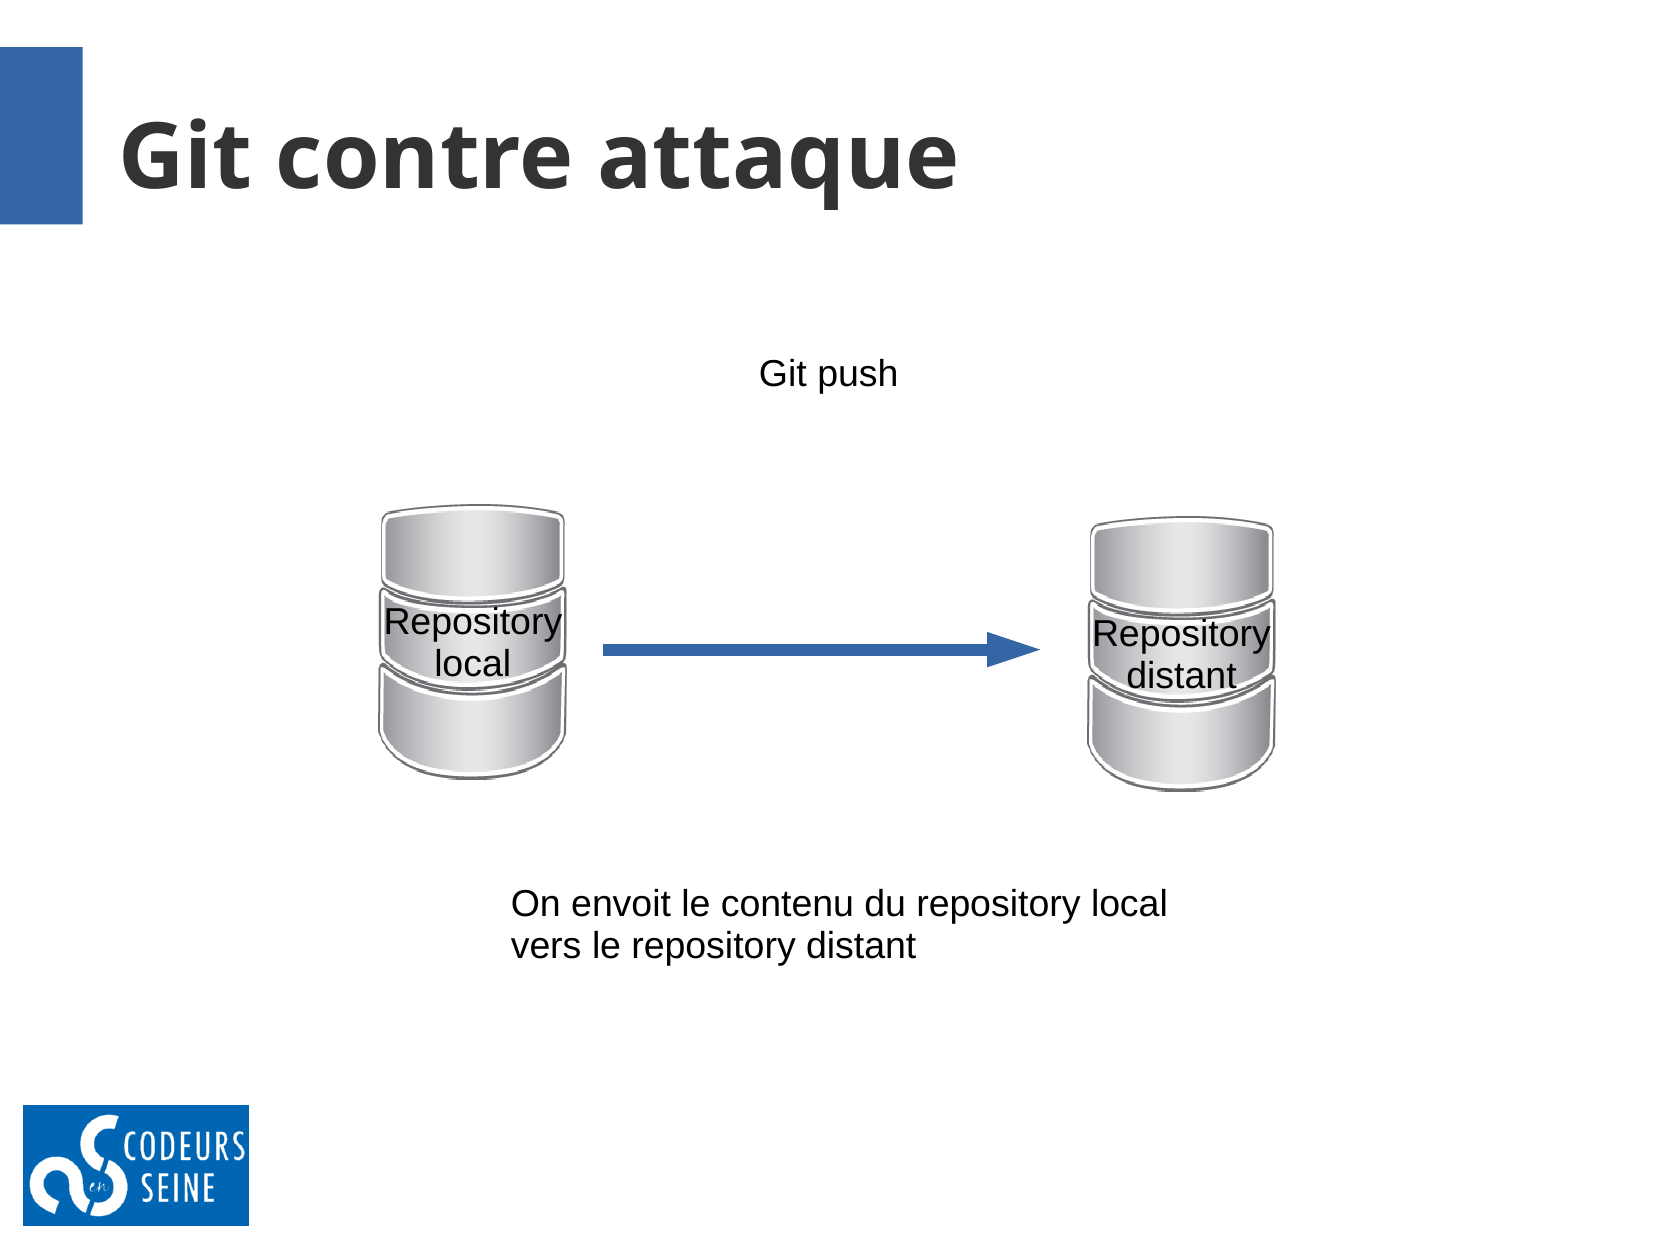

# Git contre attaque
Git push
Repository
local
Repository
distant
On envoit le contenu du repository local
vers le repository distant